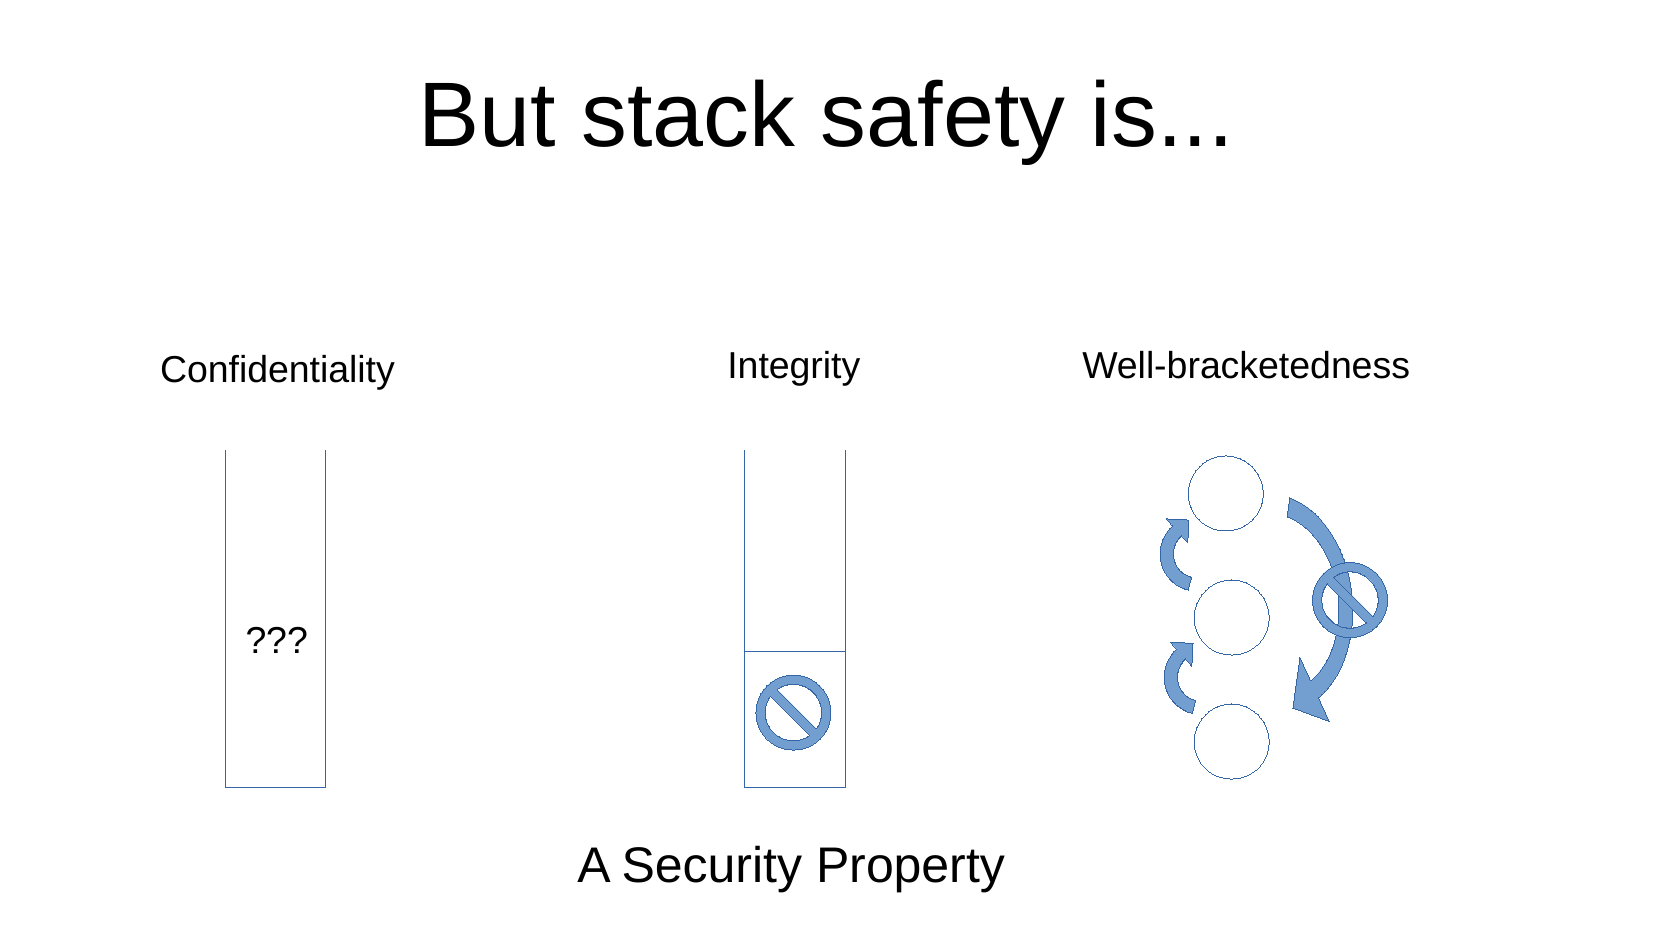

# But stack safety is...
Integrity
Well-bracketedness
Confidentiality
???
A Security Property